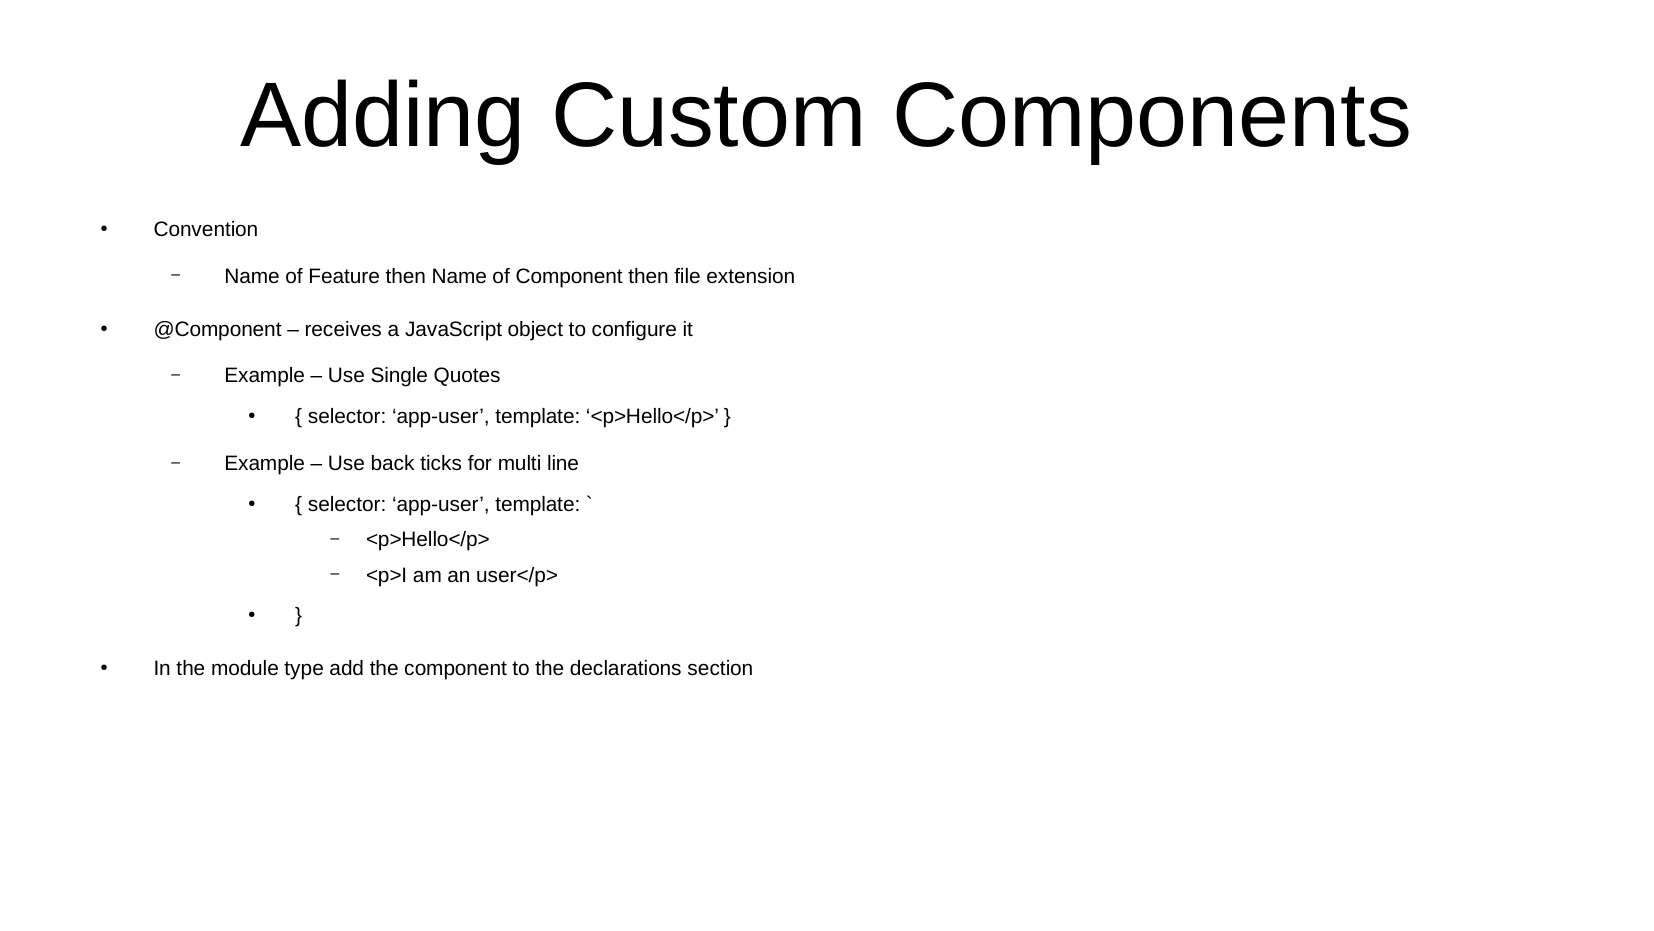

# Adding Custom Components
Convention
Name of Feature then Name of Component then file extension
@Component – receives a JavaScript object to configure it
Example – Use Single Quotes
{ selector: ‘app-user’, template: ‘<p>Hello</p>’ }
Example – Use back ticks for multi line
{ selector: ‘app-user’, template: `
<p>Hello</p>
<p>I am an user</p>
}
In the module type add the component to the declarations section